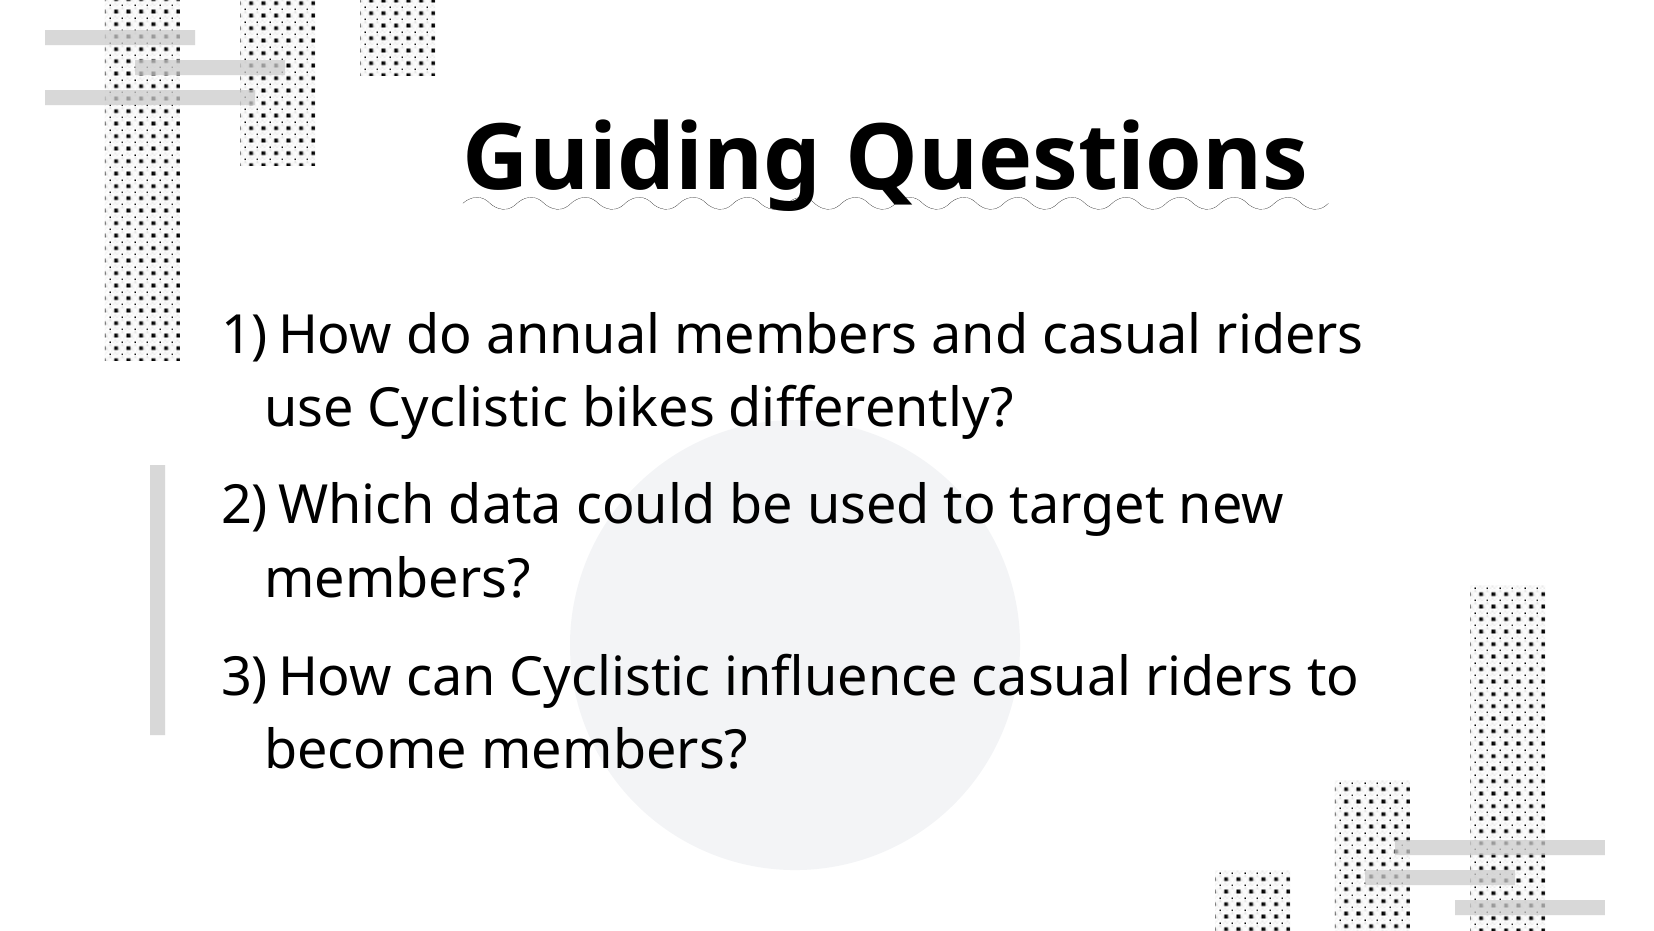

# Guiding Questions
 How do annual members and casual riders use Cyclistic bikes differently?
 Which data could be used to target new members?
 How can Cyclistic influence casual riders to become members?